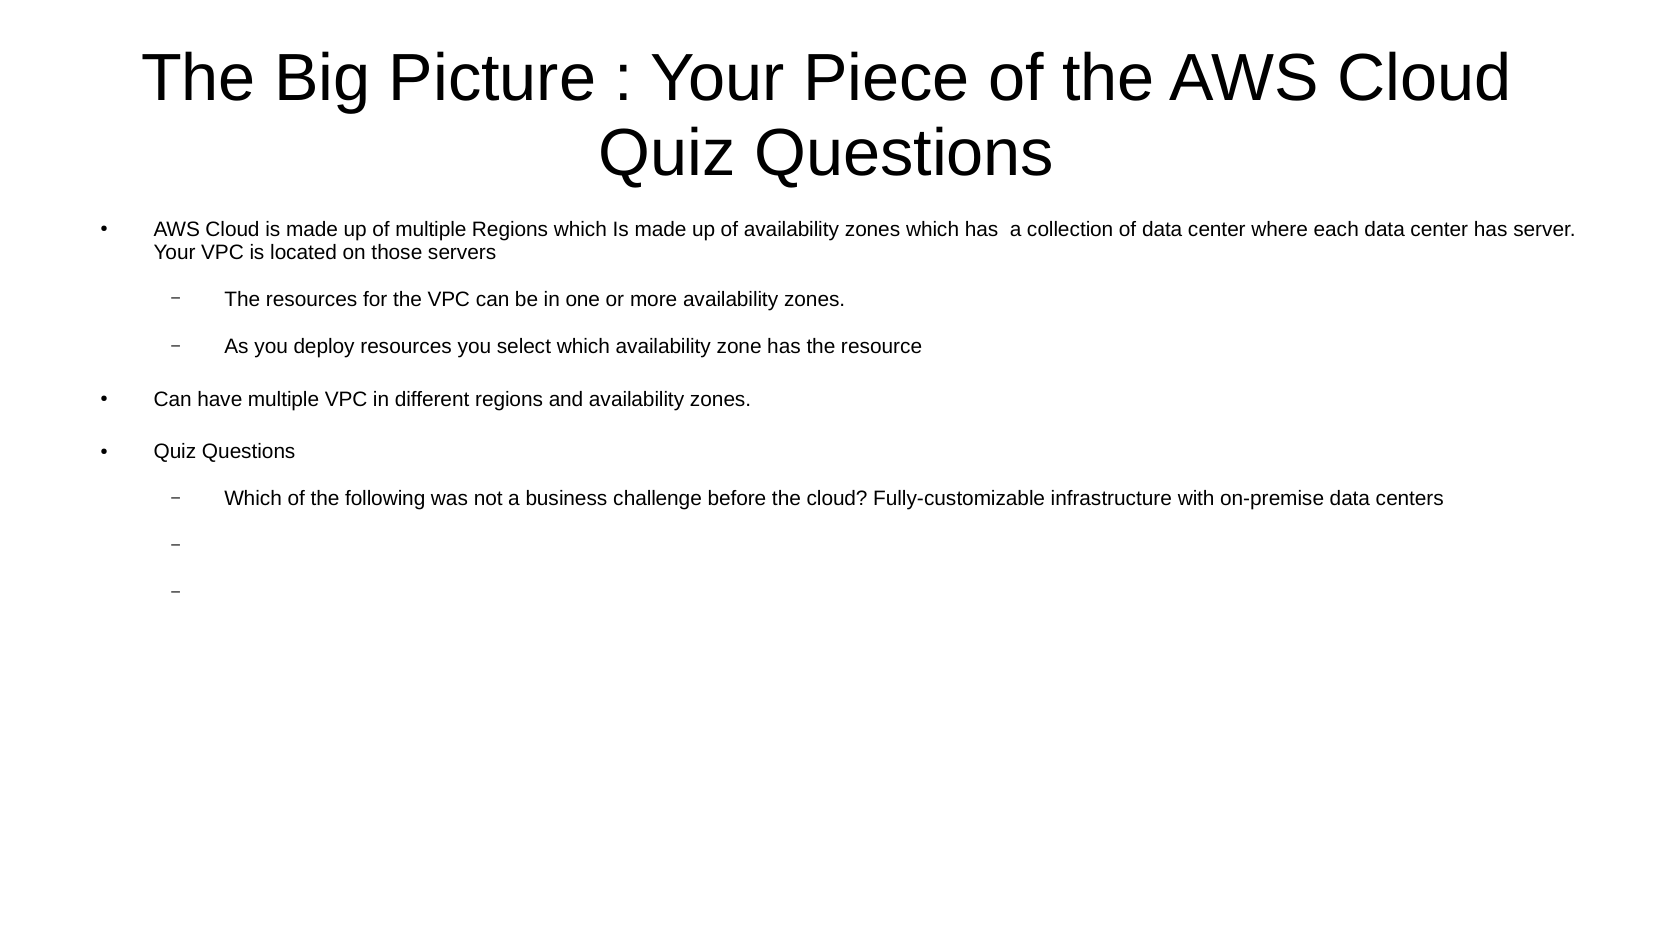

# The Big Picture : Your Piece of the AWS Cloud Quiz Questions
AWS Cloud is made up of multiple Regions which Is made up of availability zones which has a collection of data center where each data center has server. Your VPC is located on those servers
The resources for the VPC can be in one or more availability zones.
As you deploy resources you select which availability zone has the resource
Can have multiple VPC in different regions and availability zones.
Quiz Questions
Which of the following was not a business challenge before the cloud? Fully-customizable infrastructure with on-premise data centers